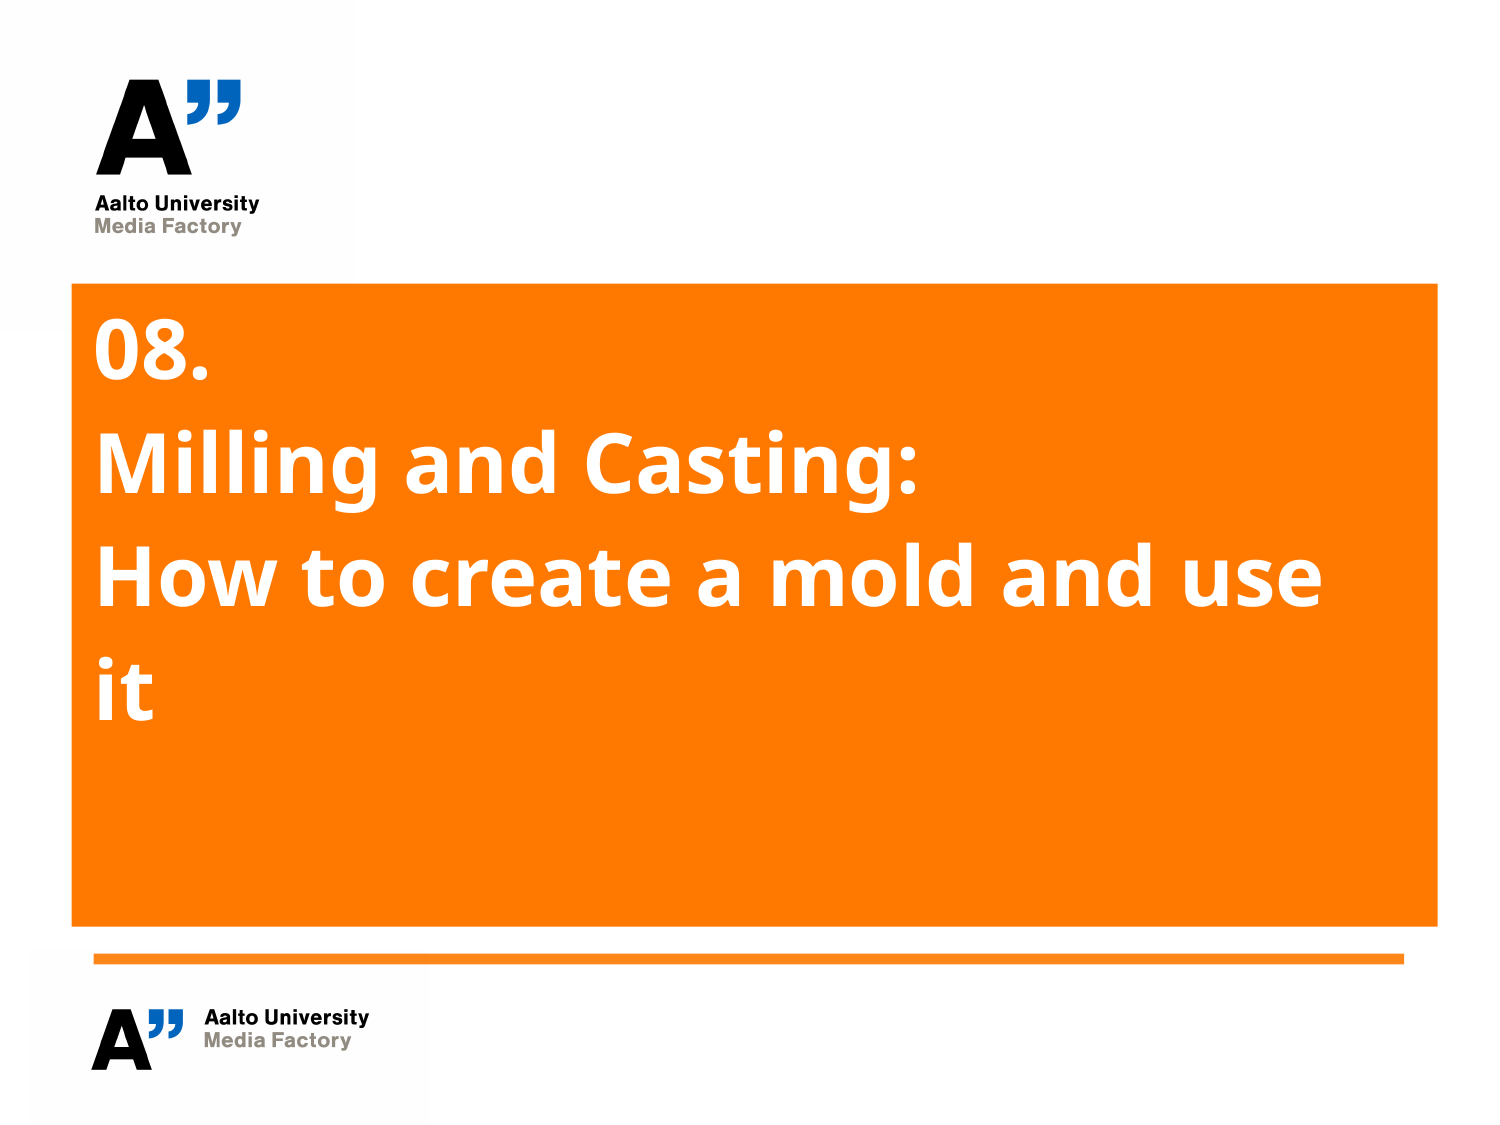

#
08.
Milling and Casting:
How to create a mold and use it